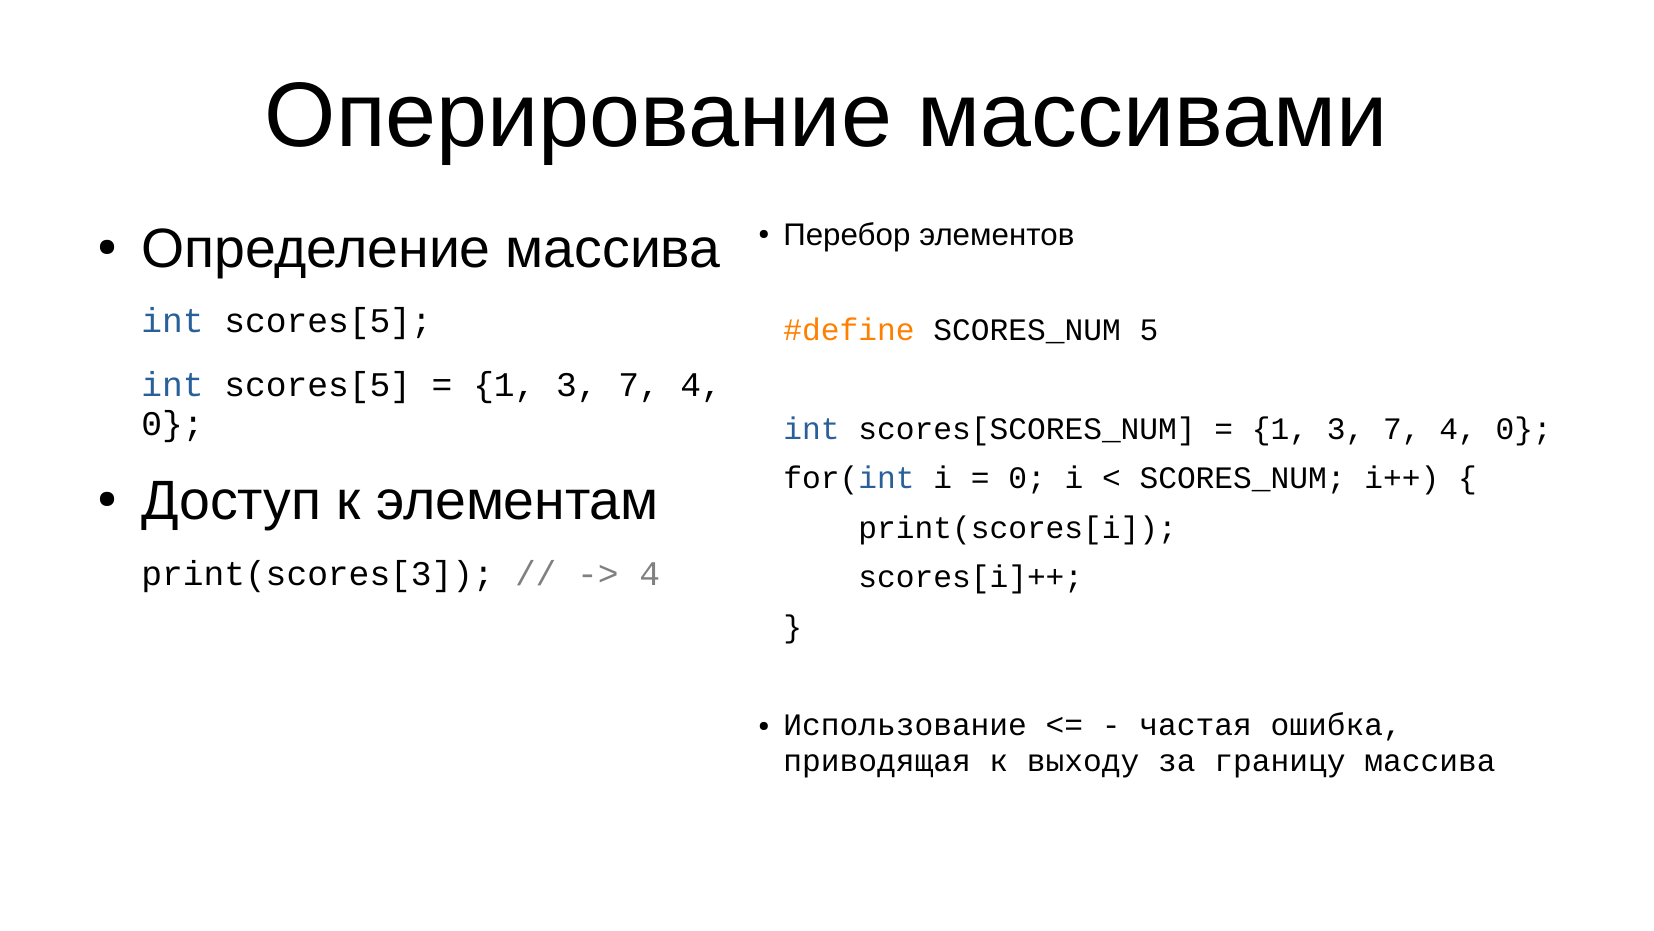

# Оперирование массивами
Определение массива
int scores[5];
int scores[5] = {1, 3, 7, 4, 0};
Доступ к элементам
print(scores[3]); // -> 4
Перебор элементов
#define SCORES_NUM 5
int scores[SCORES_NUM] = {1, 3, 7, 4, 0};
for(int i = 0; i < SCORES_NUM; i++) {
 print(scores[i]);
 scores[i]++;
}
Использование <= - частая ошибка, приводящая к выходу за границу массива